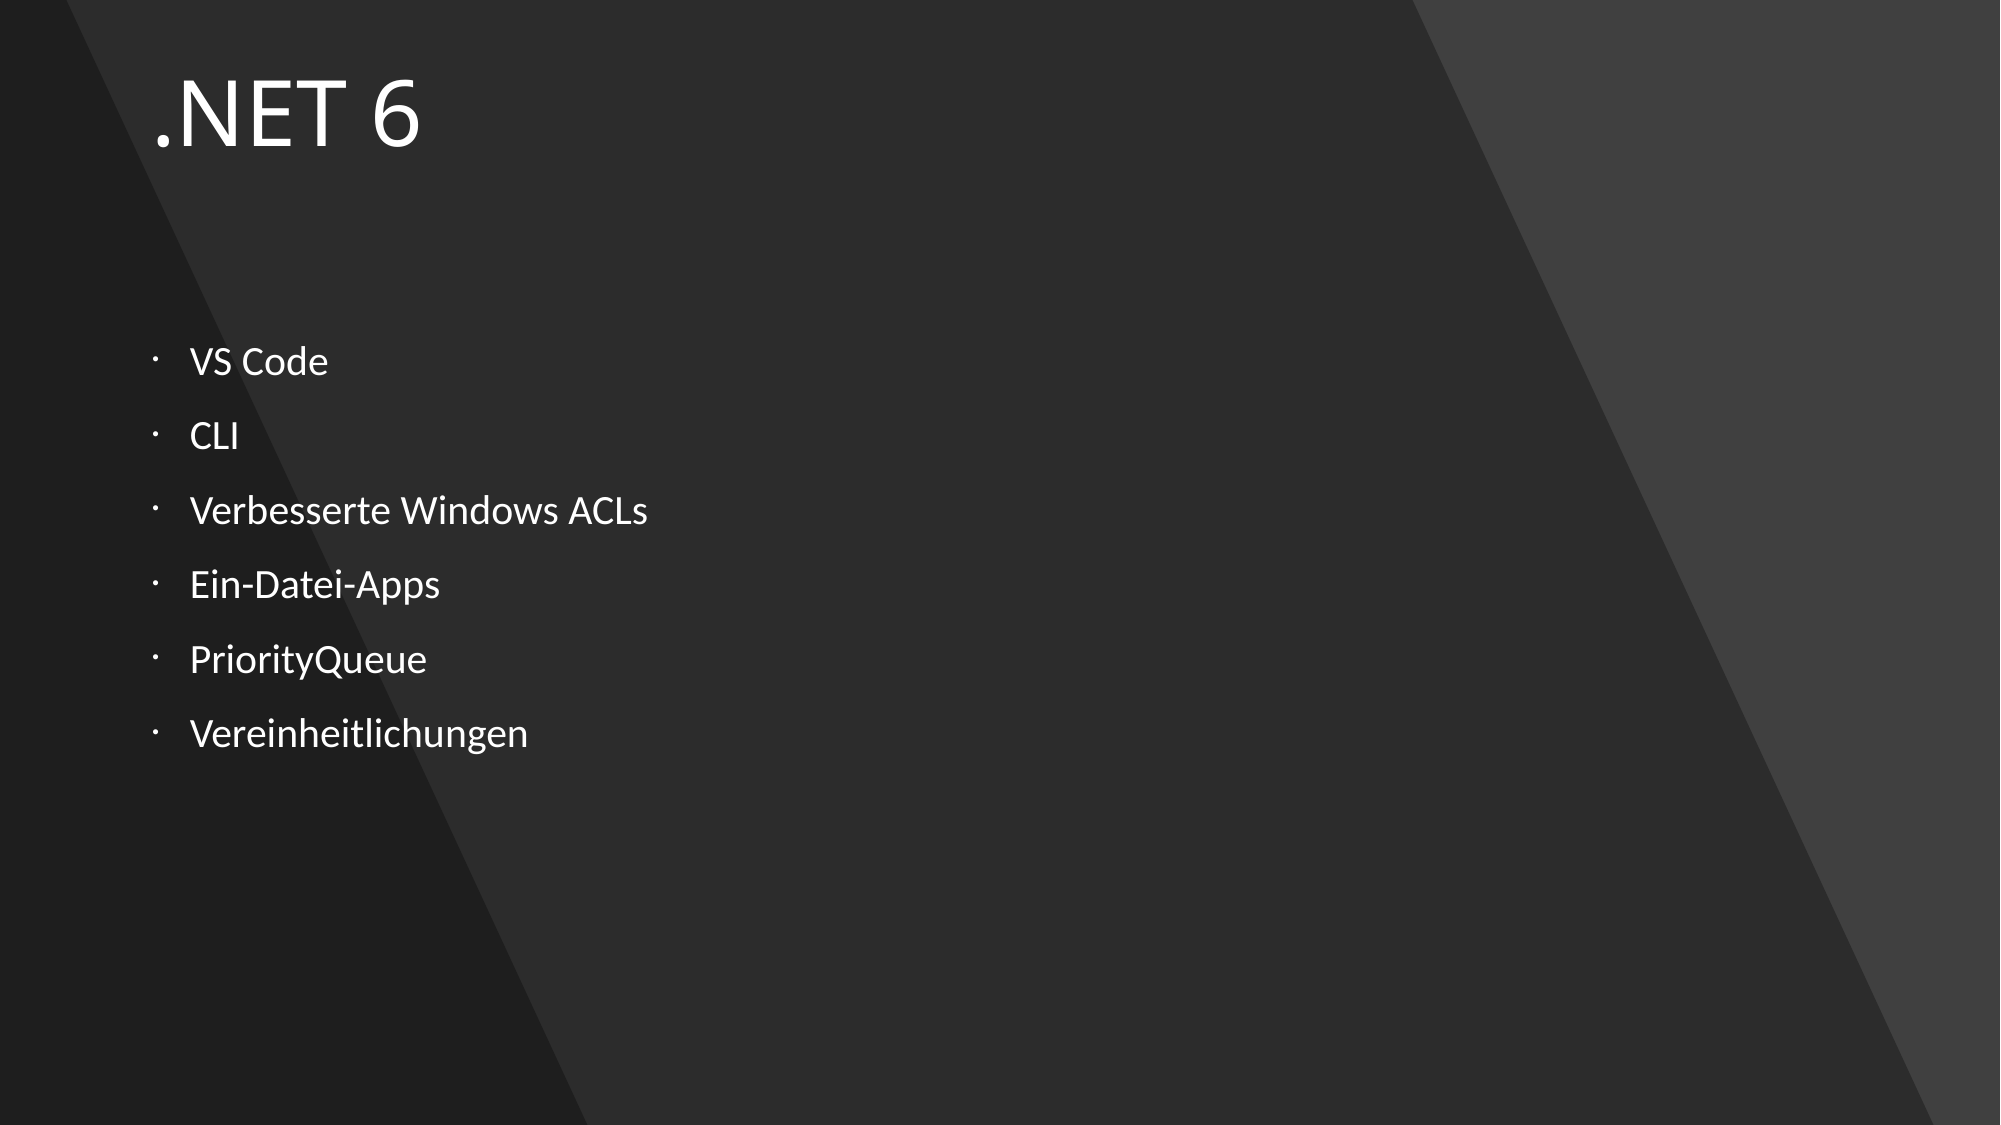

# .NET 6
VS Code
CLI
Verbesserte Windows ACLs
Ein-Datei-Apps
PriorityQueue
Vereinheitlichungen